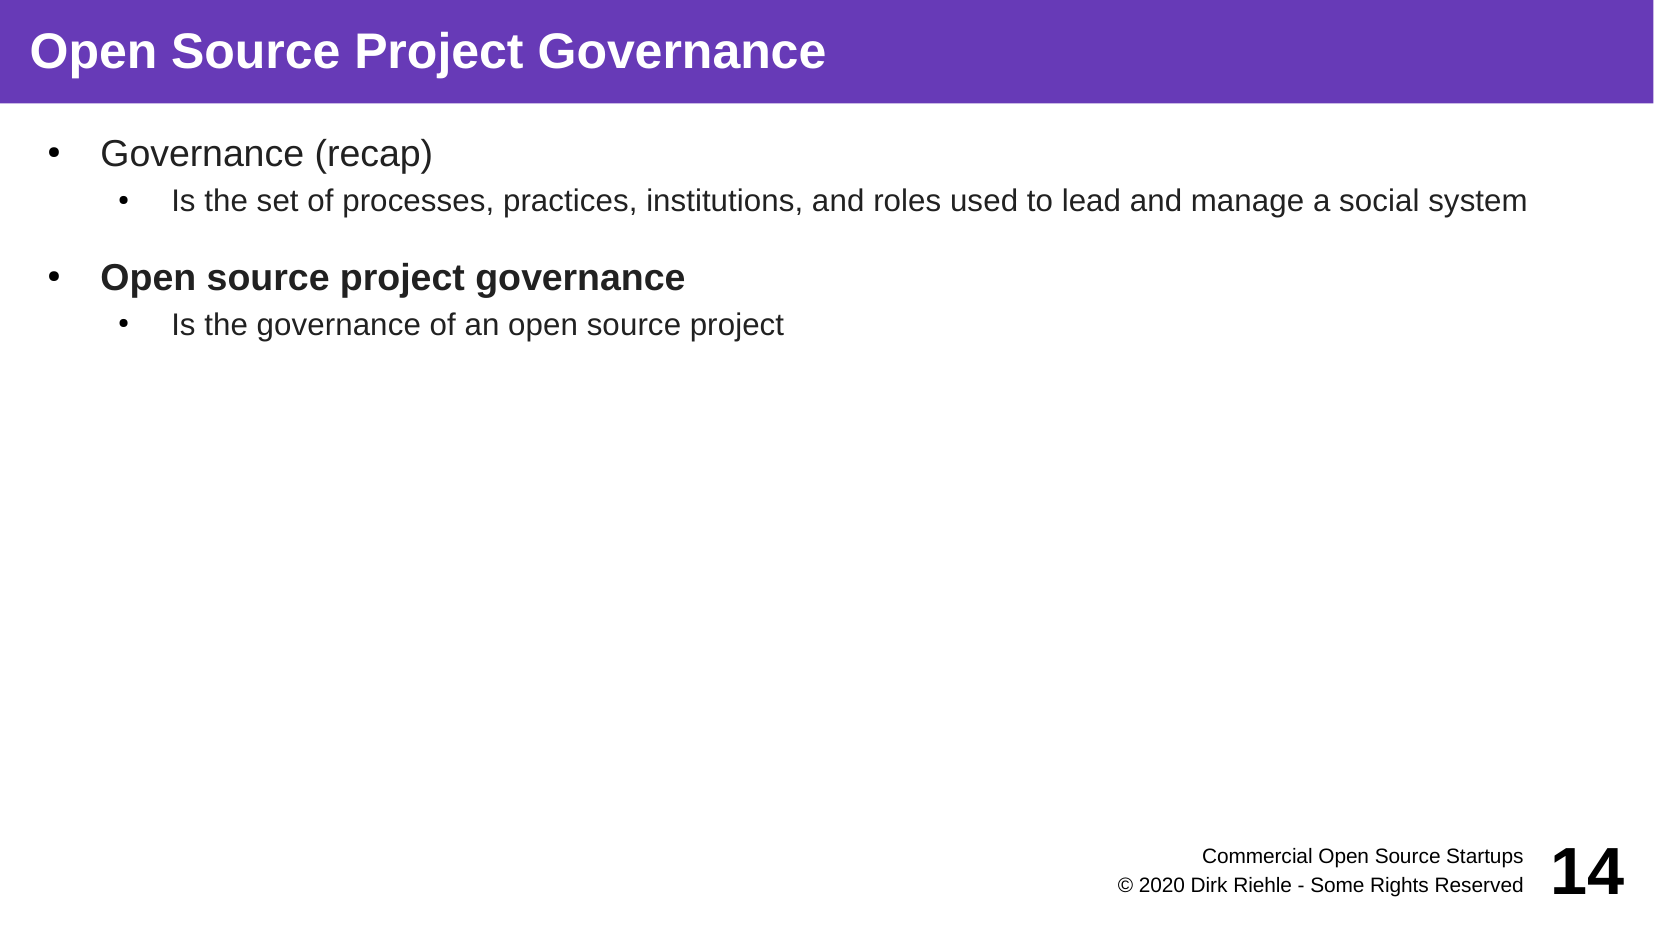

# Open Source Project Governance
Governance (recap)
Is the set of processes, practices, institutions, and roles used to lead and manage a social system
Open source project governance
Is the governance of an open source project
Commercial Open Source Startups
14
© 2020 Dirk Riehle - Some Rights Reserved